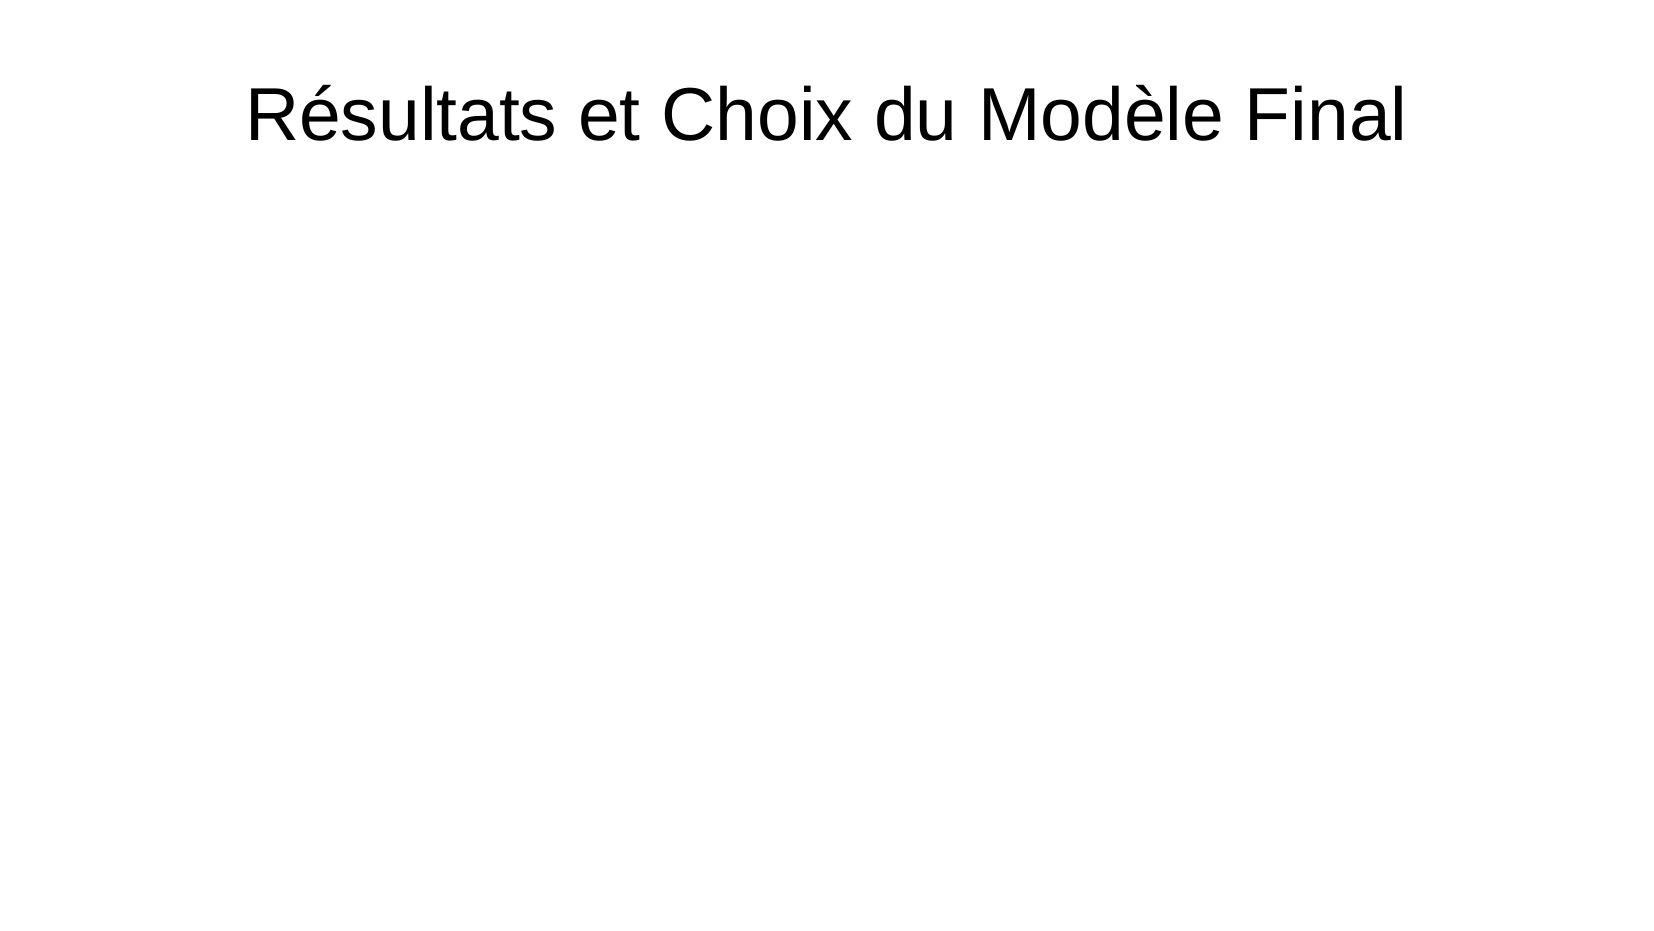

# Résultats et Choix du Modèle Final